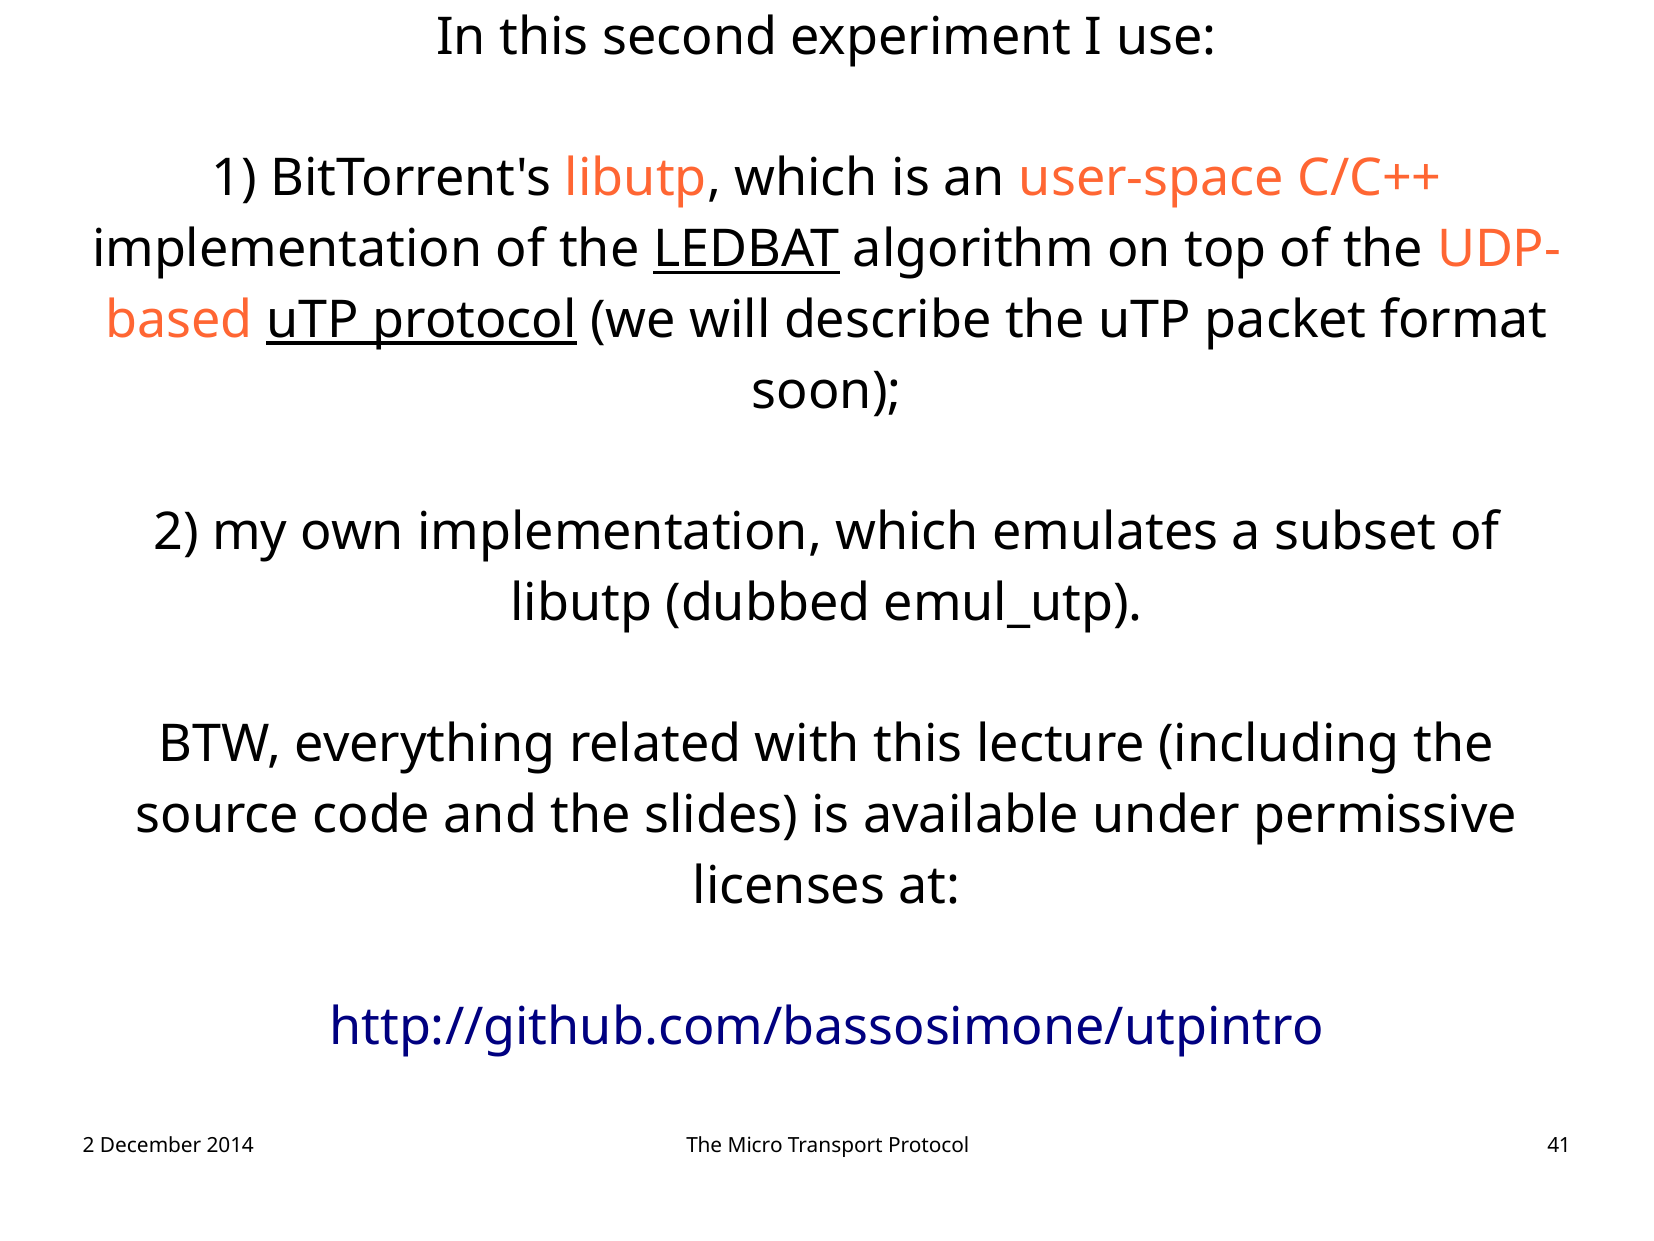

# In this second experiment I use:
1) BitTorrent's libutp, which is an user-space C/C++ implementation of the LEDBAT algorithm on top of the UDP-based uTP protocol (we will describe the uTP packet format soon);
2) my own implementation, which emulates a subset of libutp (dubbed emul_utp).
BTW, everything related with this lecture (including the source code and the slides) is available under permissive licenses at:
http://github.com/bassosimone/utpintro
2 December 2014
The Micro Transport Protocol
41